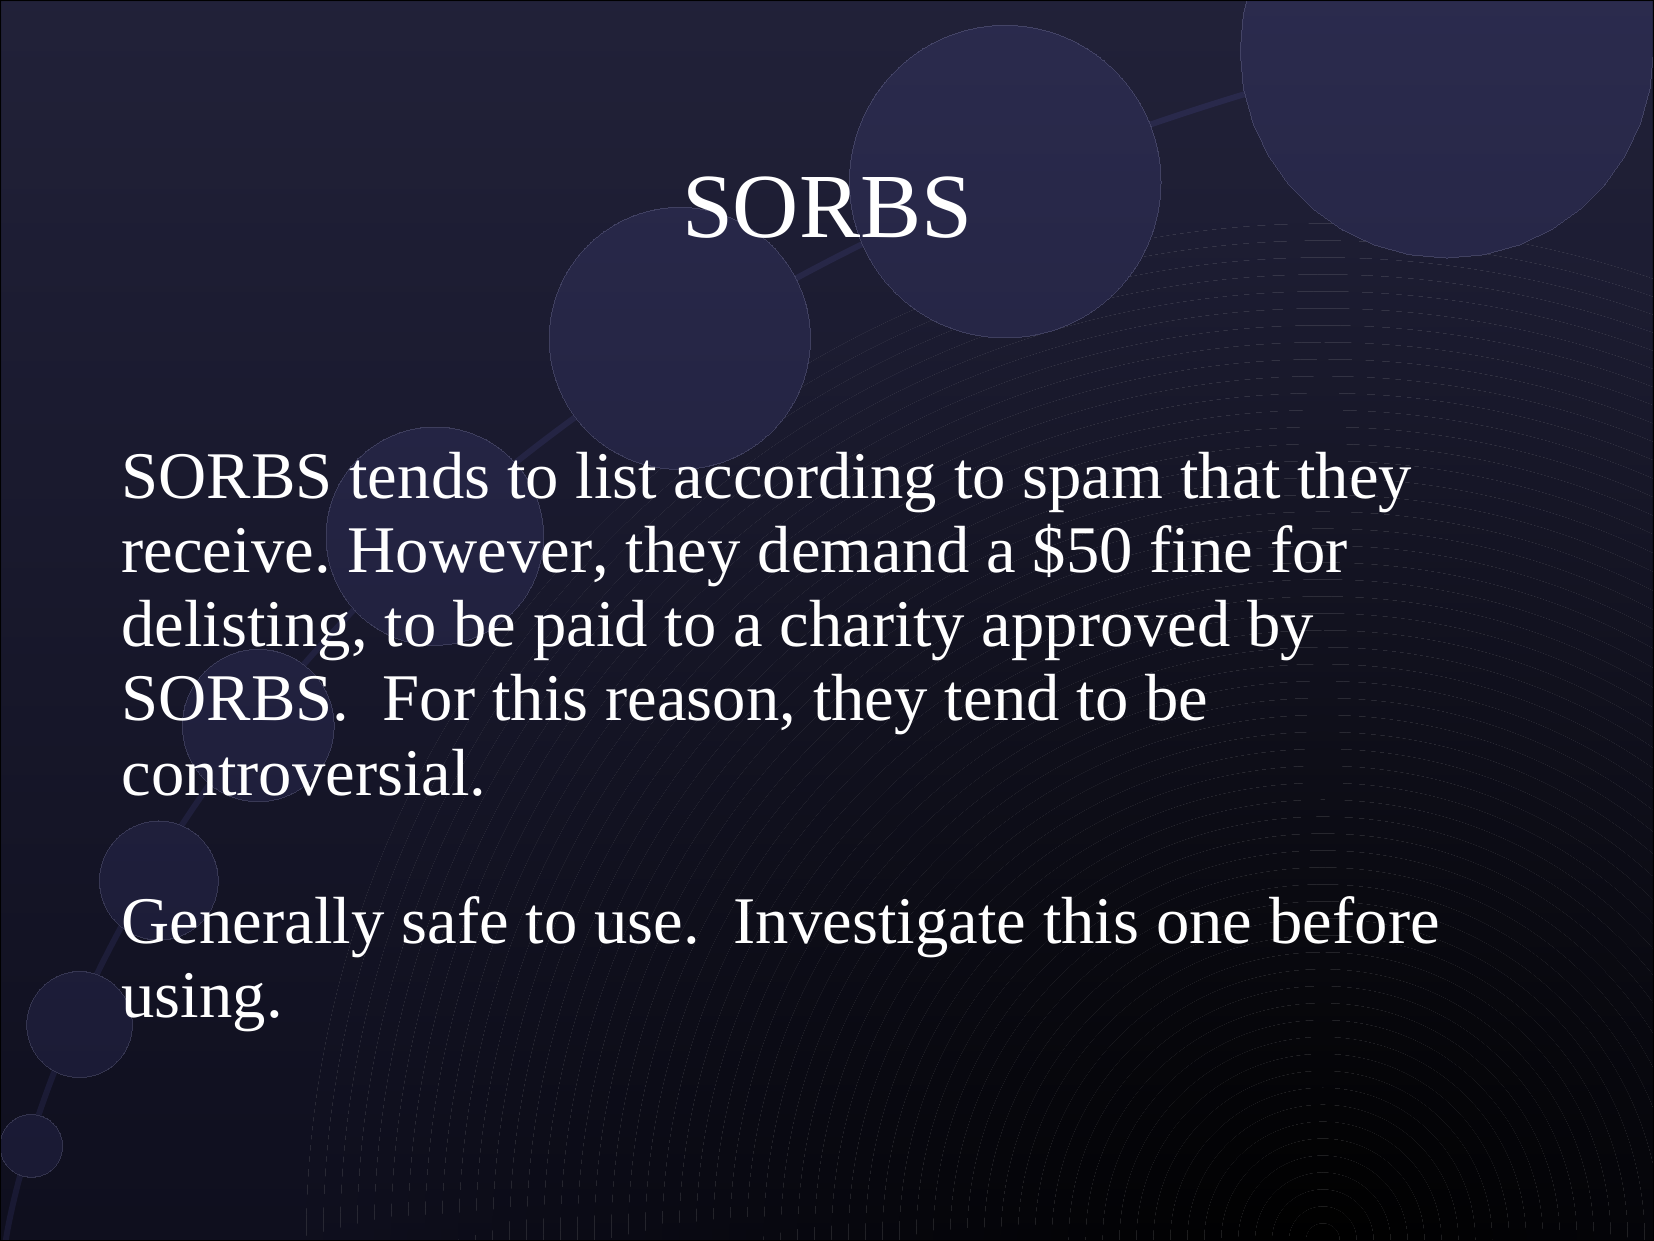

# SORBS
SORBS tends to list according to spam that they receive. However, they demand a $50 fine for delisting, to be paid to a charity approved by SORBS. For this reason, they tend to be controversial.
Generally safe to use. Investigate this one before using.